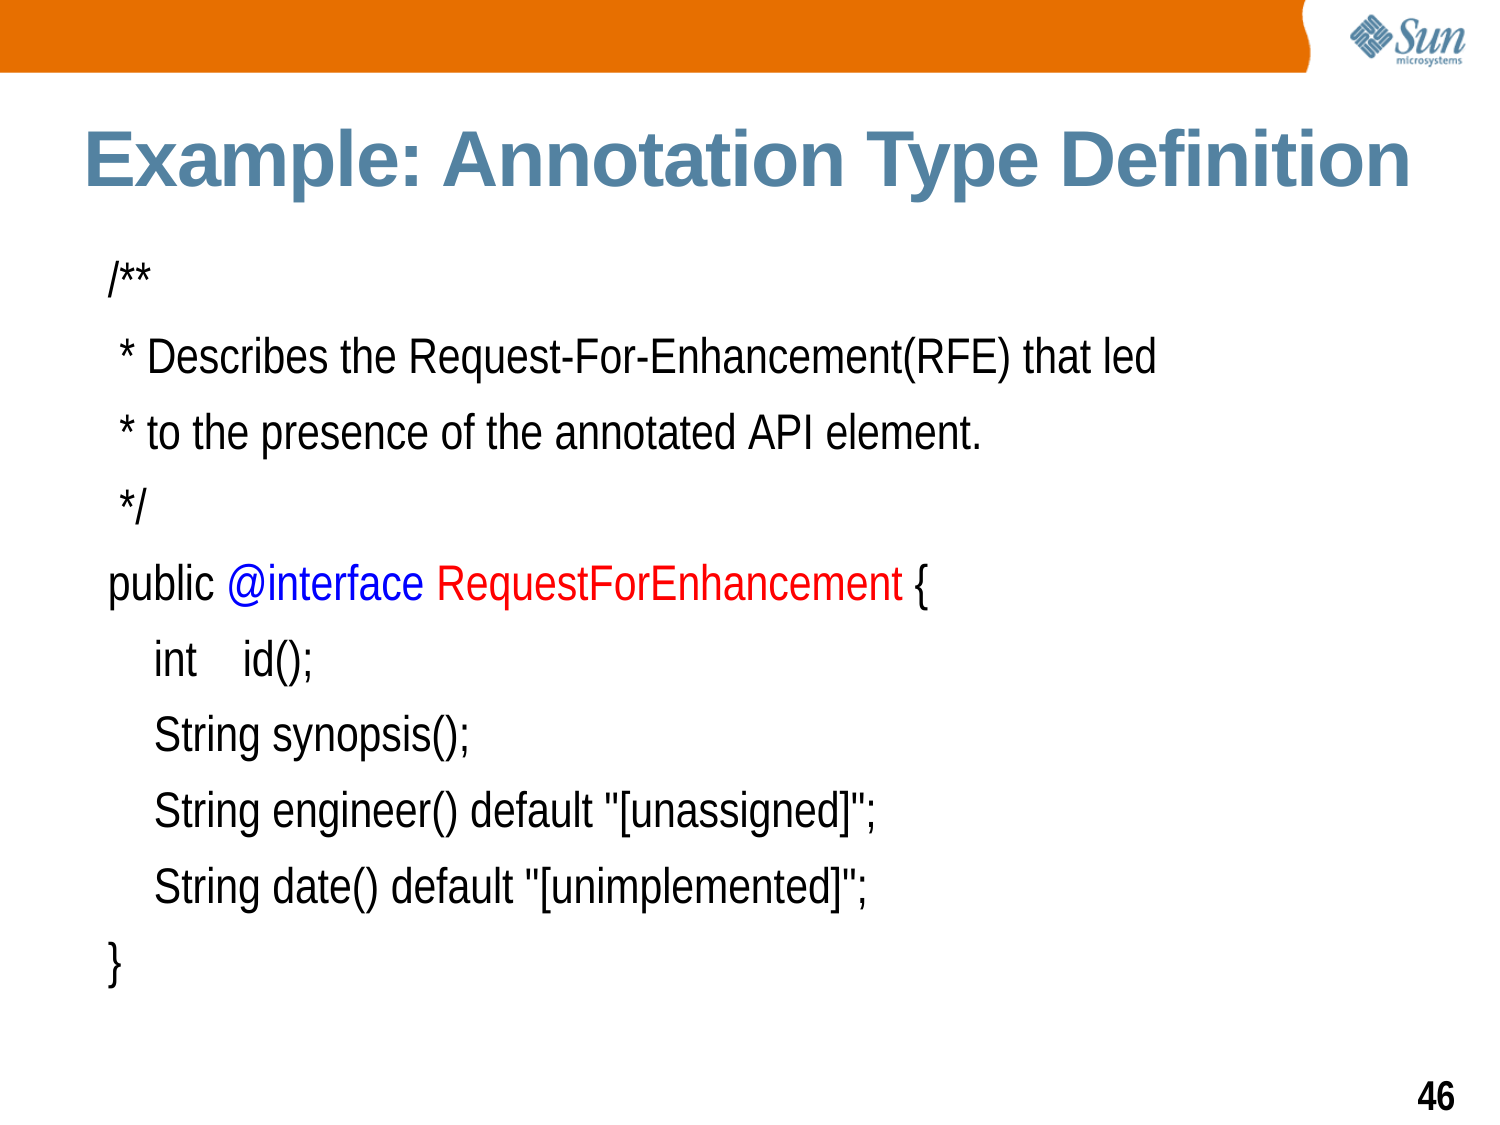

# Example: Annotation Type Definition
/**
 * Describes the Request-For-Enhancement(RFE) that led
 * to the presence of the annotated API element.
 */
public @interface RequestForEnhancement {
 int id();
 String synopsis();
 String engineer() default "[unassigned]";
 String date() default "[unimplemented]";
}